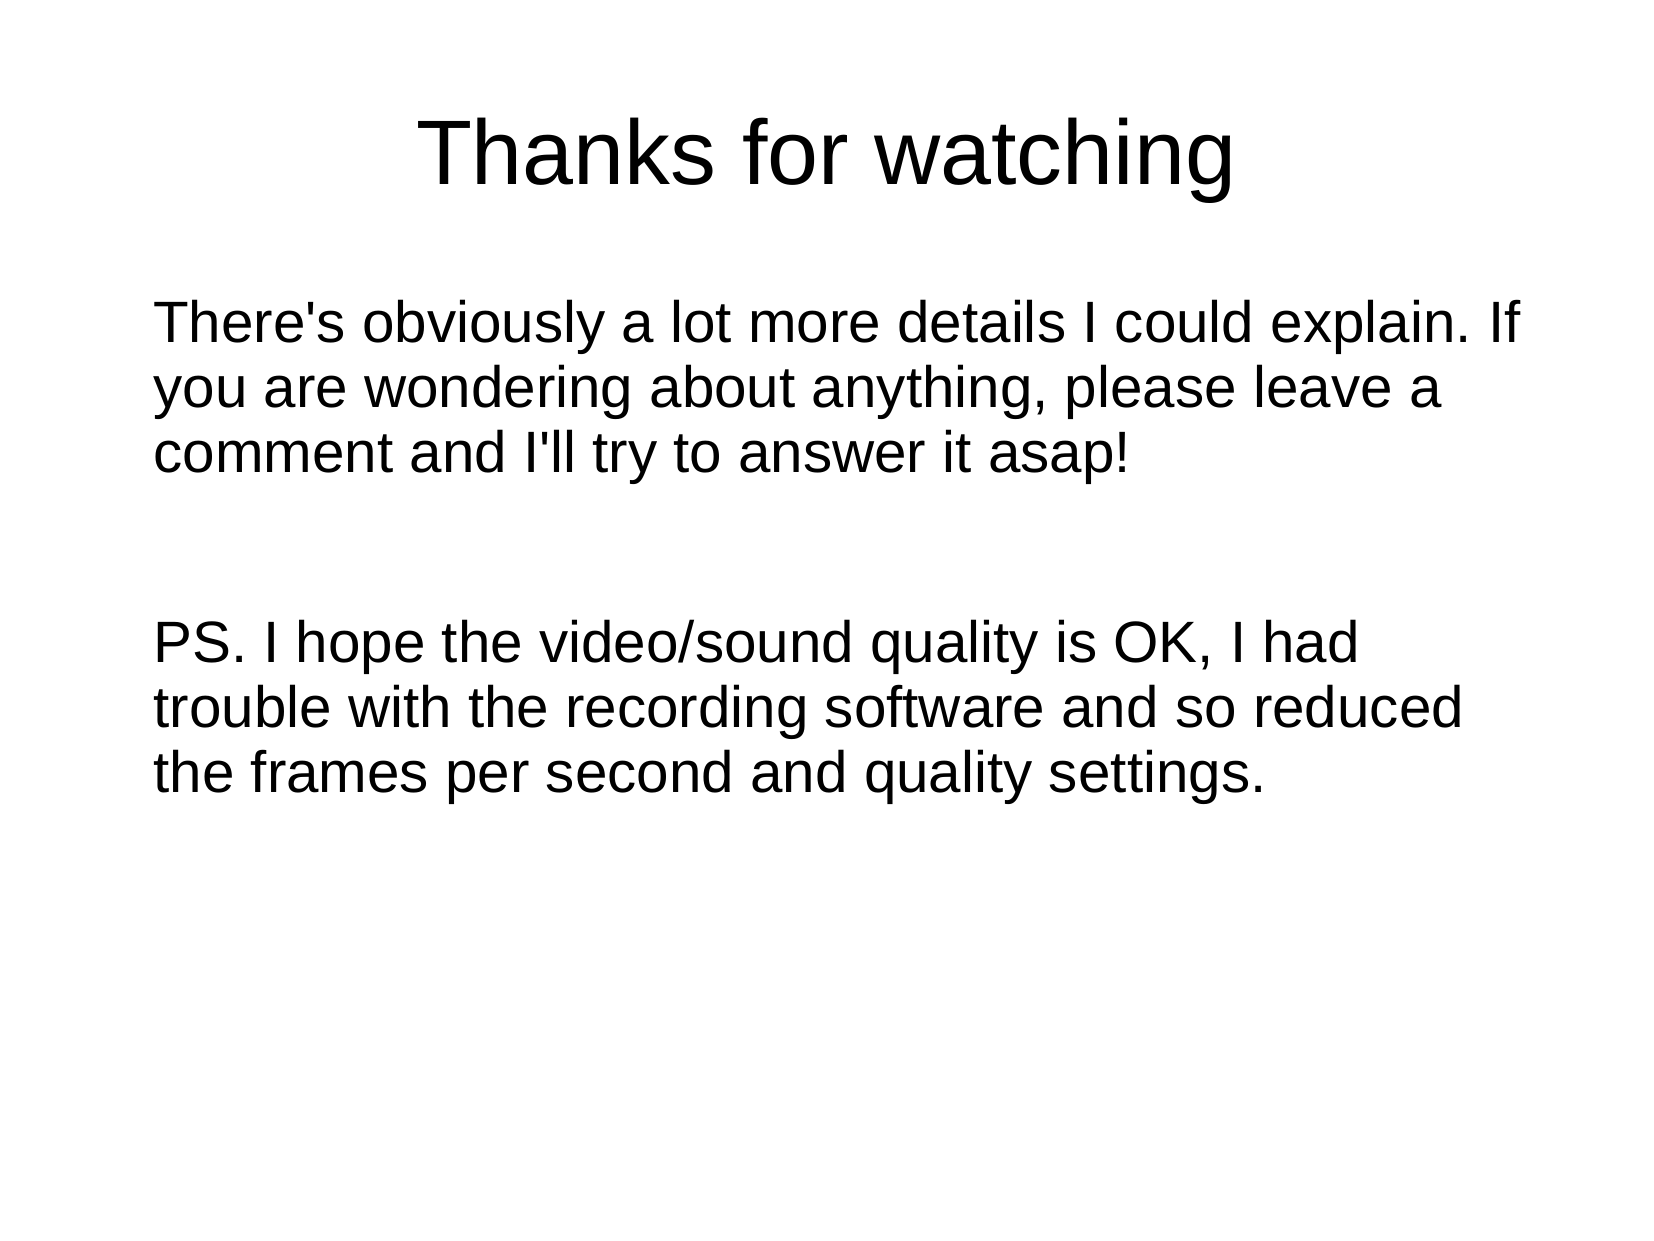

# Thanks for watching
There's obviously a lot more details I could explain. If you are wondering about anything, please leave a comment and I'll try to answer it asap!
PS. I hope the video/sound quality is OK, I had trouble with the recording software and so reduced the frames per second and quality settings.